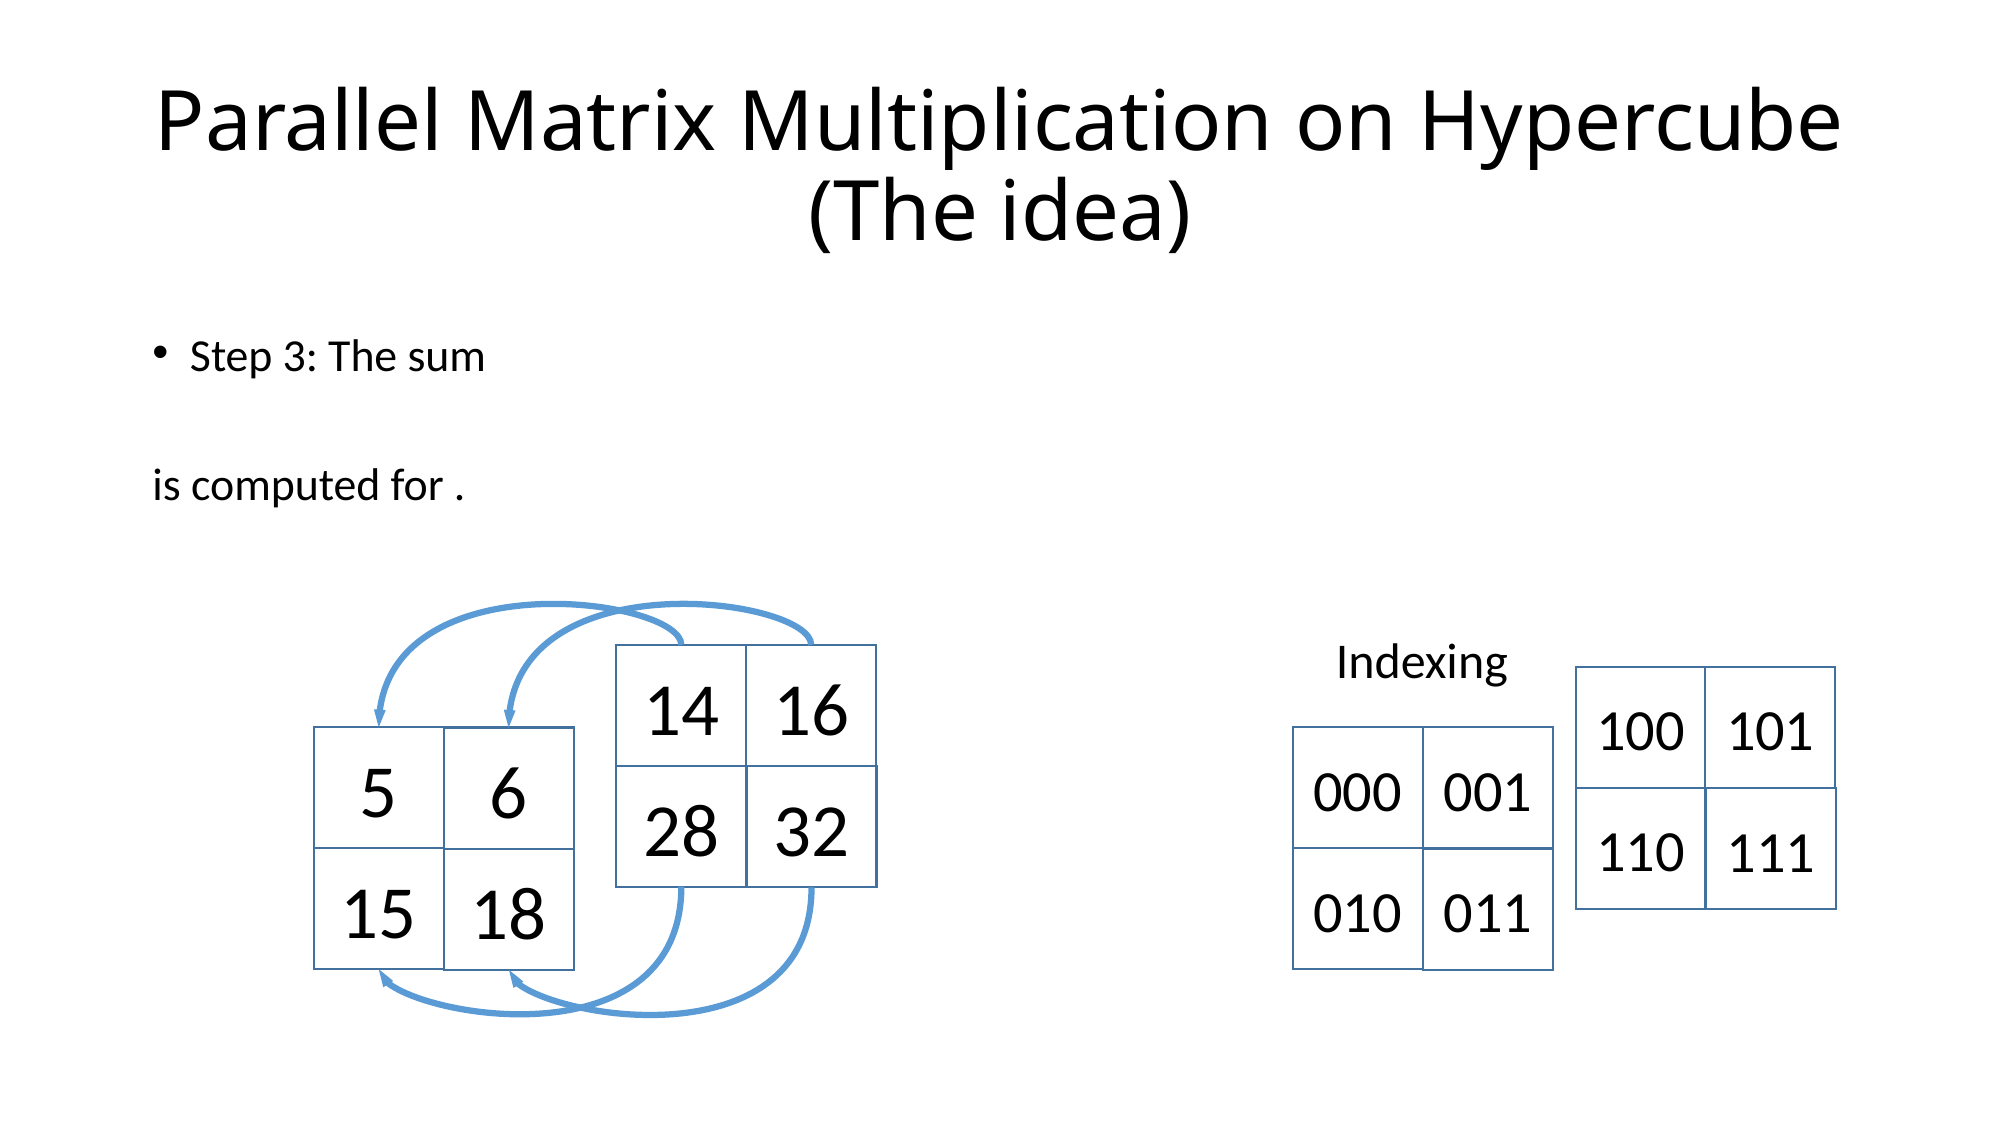

# Parallel Matrix Multiplication on Hypercube (The idea)
Step 3: The sum
is computed for .
Indexing
14
16
100
101
5
2,6
000
001
6
28
32
110
111
15
010
18
011